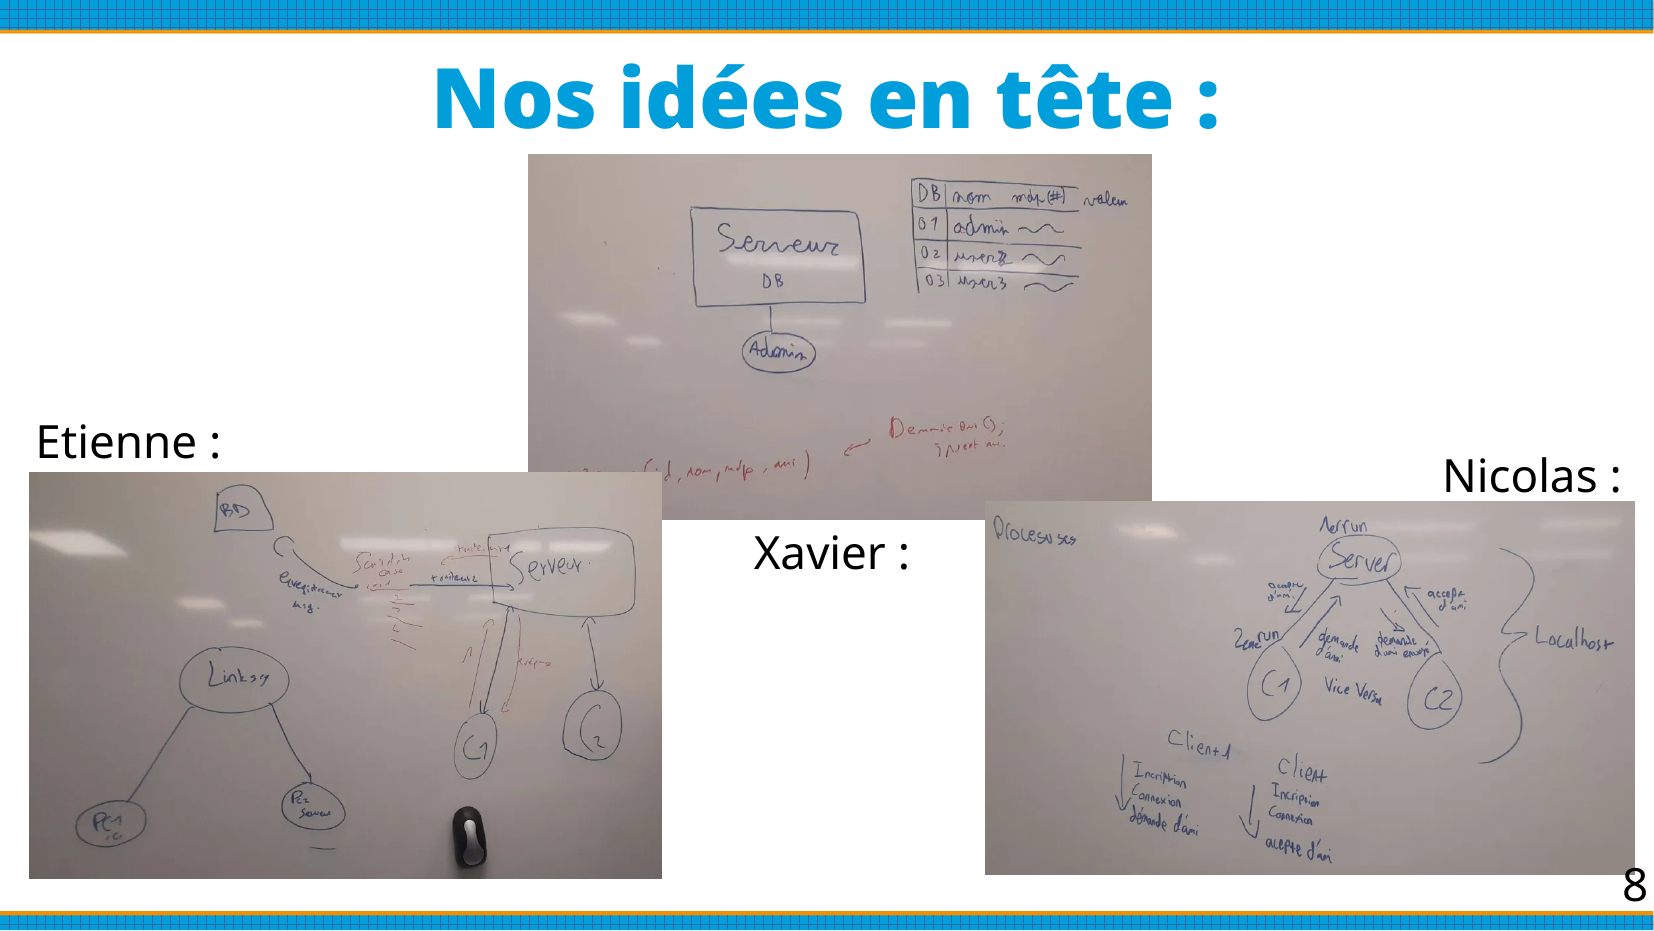

# Nos idées en tête :
Etienne :
Nicolas :
Xavier :
8